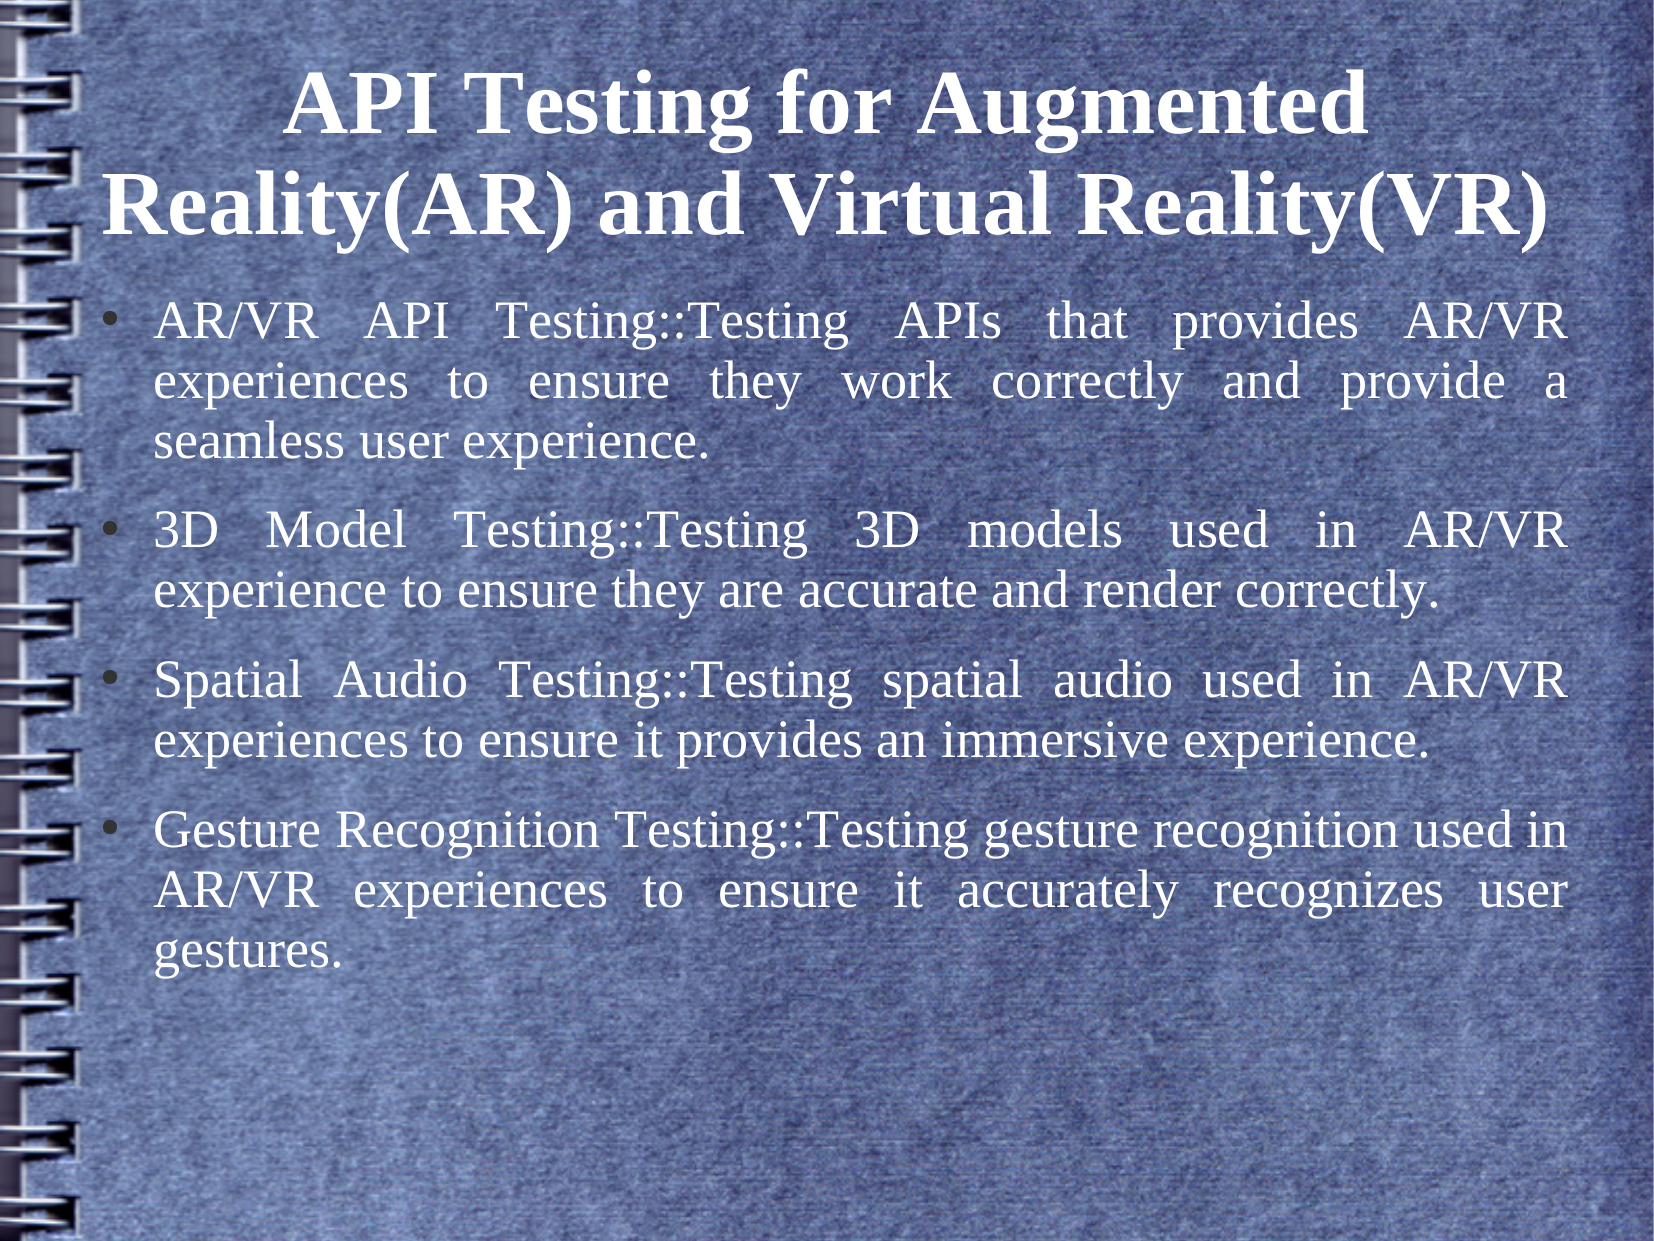

# API Testing for Augmented Reality(AR) and Virtual Reality(VR)
AR/VR API Testing::Testing APIs that provides AR/VR experiences to ensure they work correctly and provide a seamless user experience.
3D Model Testing::Testing 3D models used in AR/VR experience to ensure they are accurate and render correctly.
Spatial Audio Testing::Testing spatial audio used in AR/VR experiences to ensure it provides an immersive experience.
Gesture Recognition Testing::Testing gesture recognition used in AR/VR experiences to ensure it accurately recognizes user gestures.